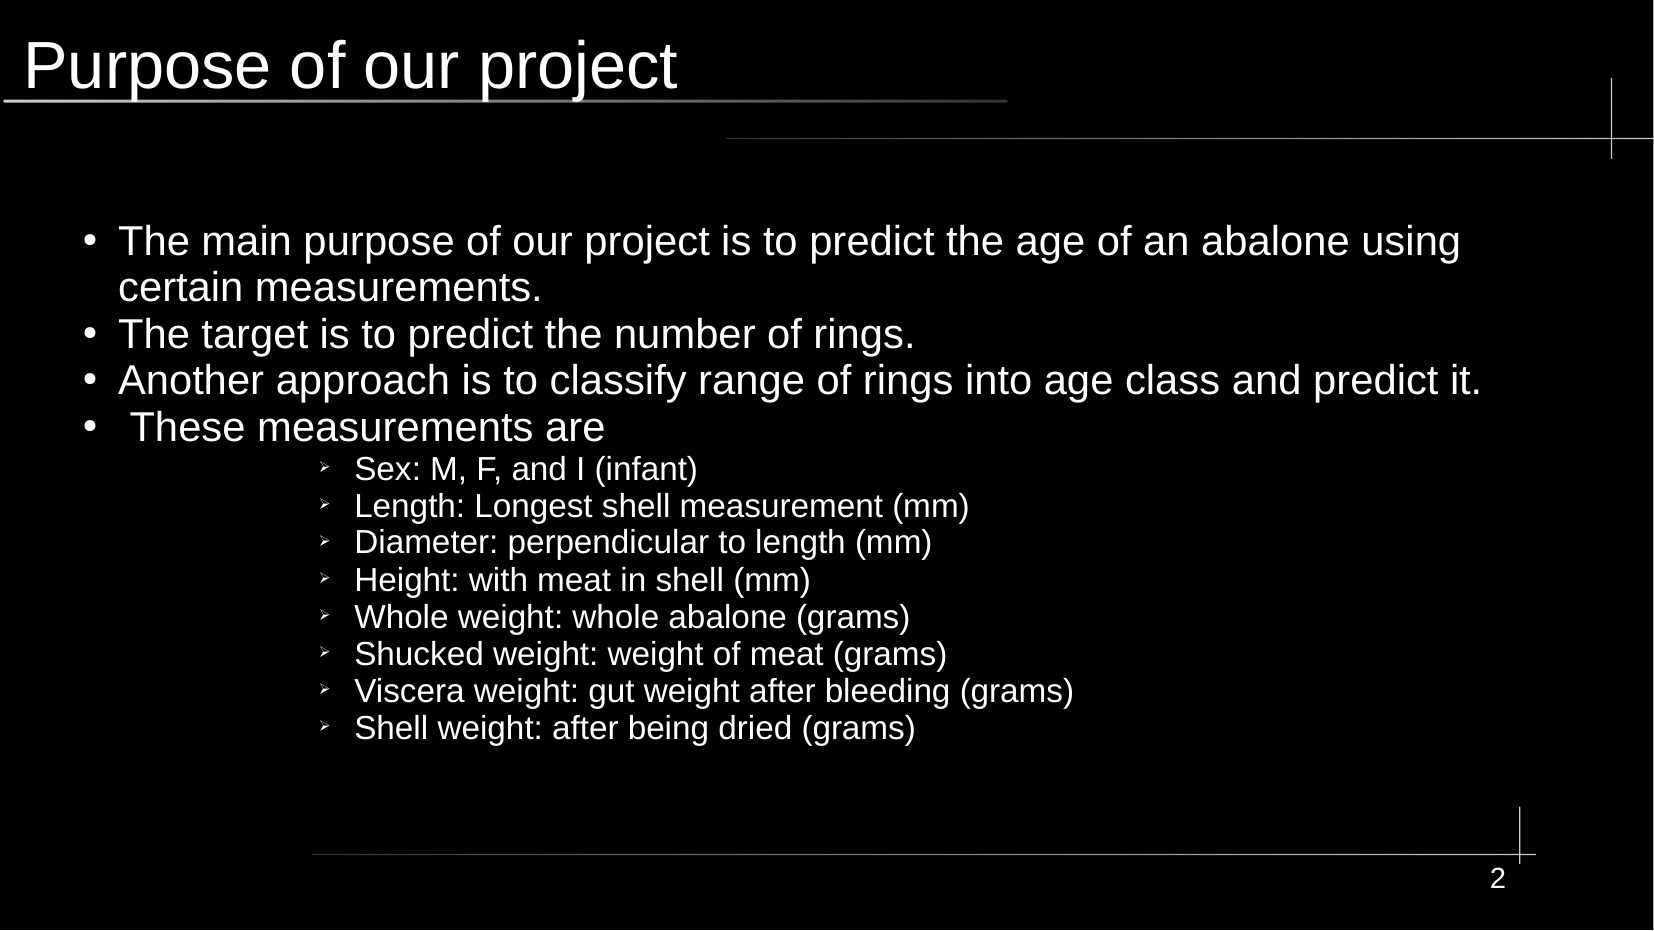

# Purpose of our project
The main purpose of our project is to predict the age of an abalone using certain measurements.
The target is to predict the number of rings.
Another approach is to classify range of rings into age class and predict it.
 These measurements are
Sex: M, F, and I (infant)
Length: Longest shell measurement (mm)
Diameter: perpendicular to length (mm)
Height: with meat in shell (mm)
Whole weight: whole abalone (grams)
Shucked weight: weight of meat (grams)
Viscera weight: gut weight after bleeding (grams)
Shell weight: after being dried (grams)
2